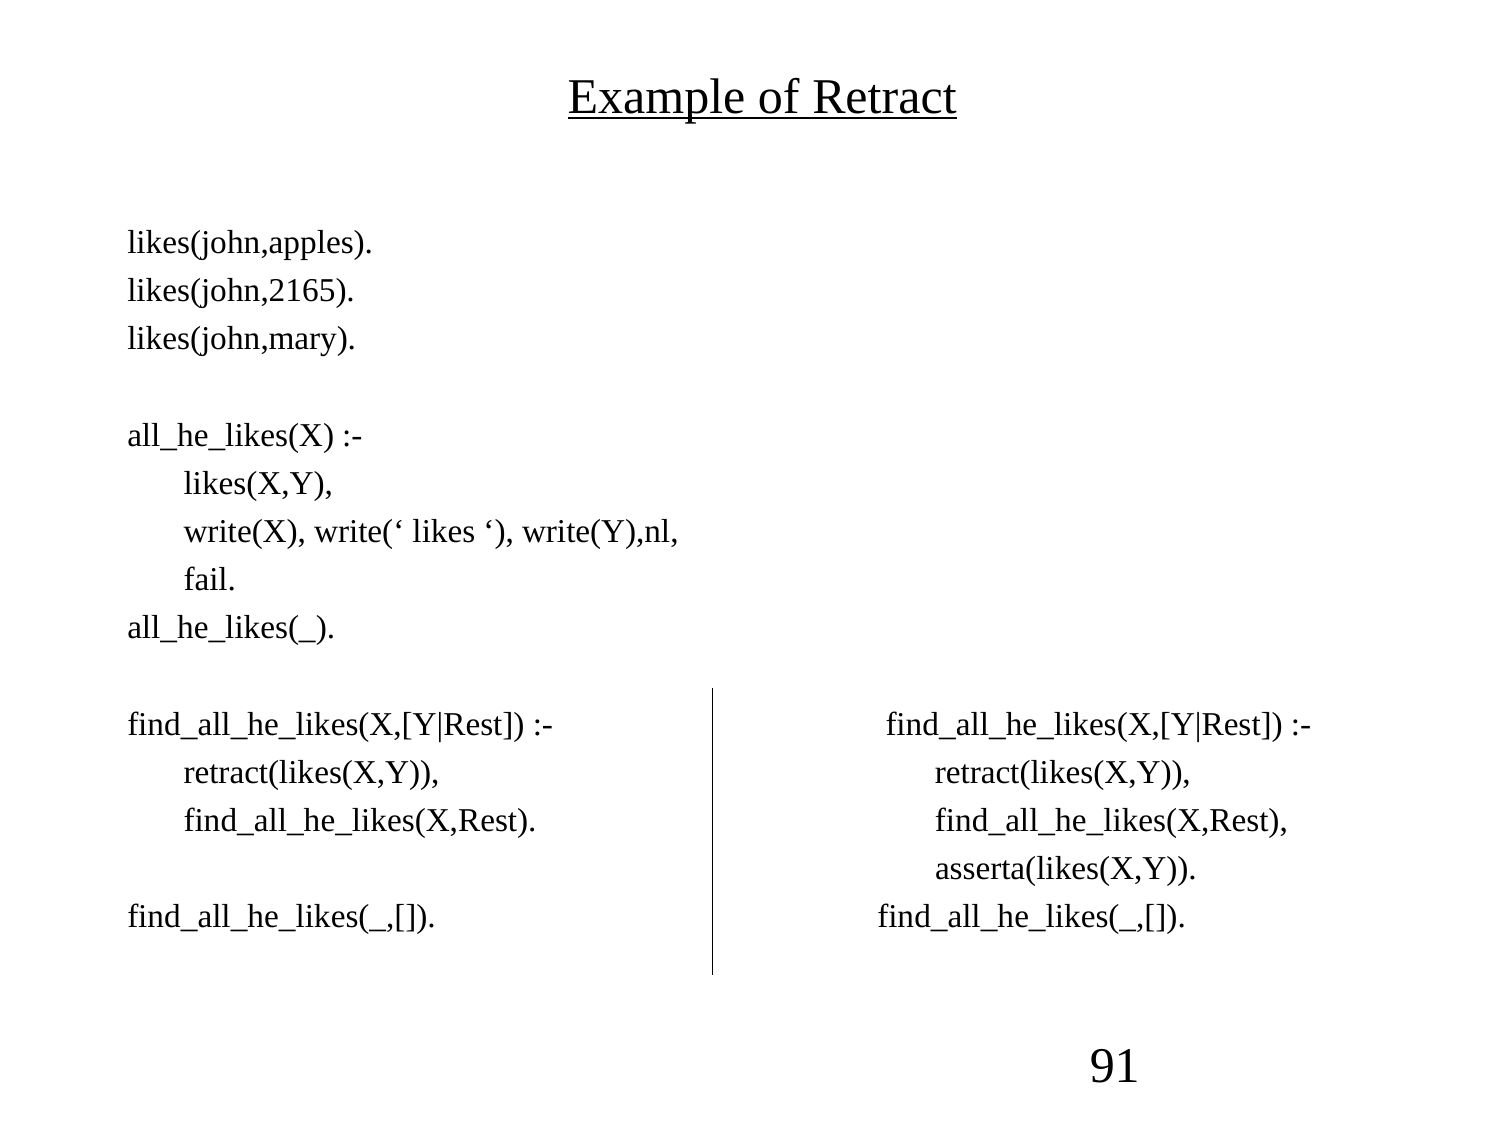

# Example of Retract
likes(john,apples).
likes(john,2165).
likes(john,mary).
all_he_likes(X) :-
	likes(X,Y),
	write(X), write(‘ likes ‘), write(Y),nl,
	fail.
all_he_likes(_).
find_all_he_likes(X,[Y|Rest]) :-			 find_all_he_likes(X,[Y|Rest]) :-
	retract(likes(X,Y)),			 retract(likes(X,Y)),
	find_all_he_likes(X,Rest).			 find_all_he_likes(X,Rest),
						 asserta(likes(X,Y)).
find_all_he_likes(_,[]).			find_all_he_likes(_,[]).
91